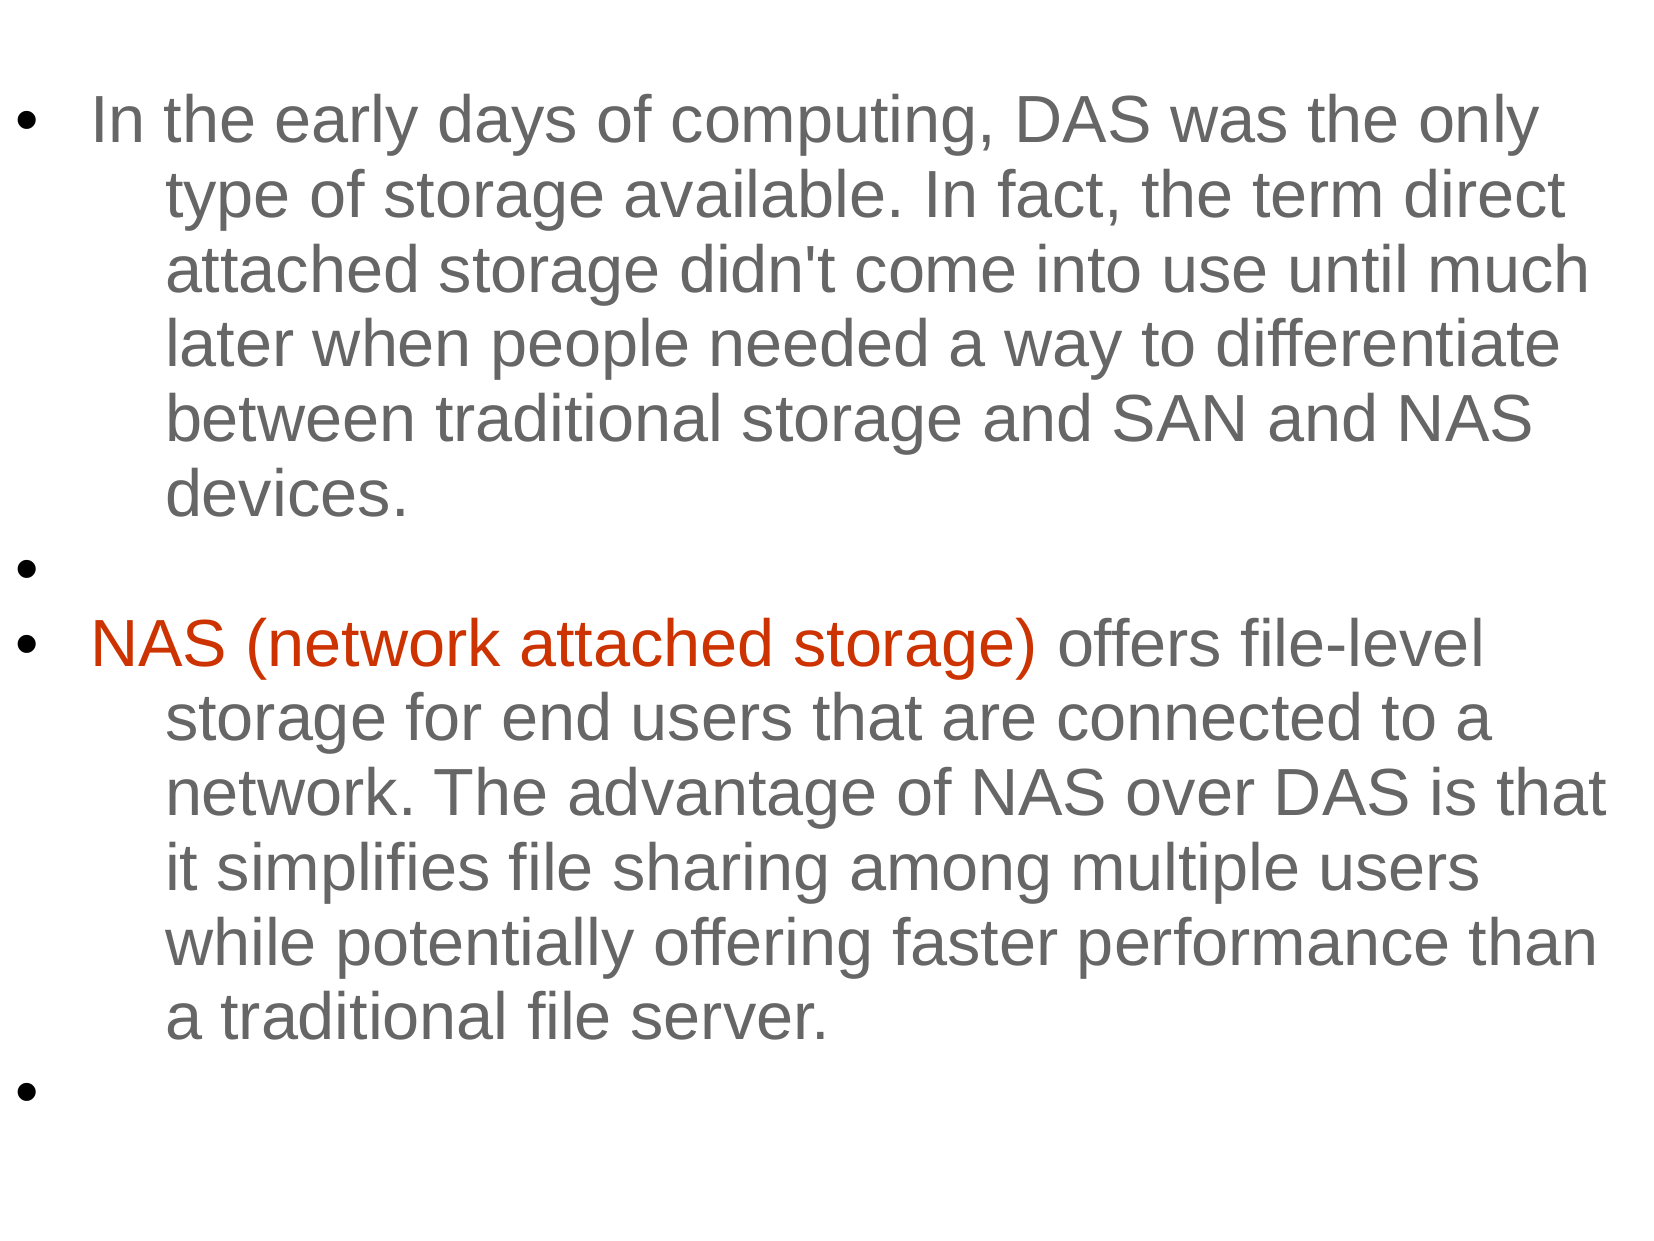

In the early days of computing, DAS was the only type of storage available. In fact, the term direct attached storage didn't come into use until much later when people needed a way to differentiate between traditional storage and SAN and NAS devices.
NAS (network attached storage) offers file-level storage for end users that are connected to a network. The advantage of NAS over DAS is that it simplifies file sharing among multiple users while potentially offering faster performance than a traditional file server.